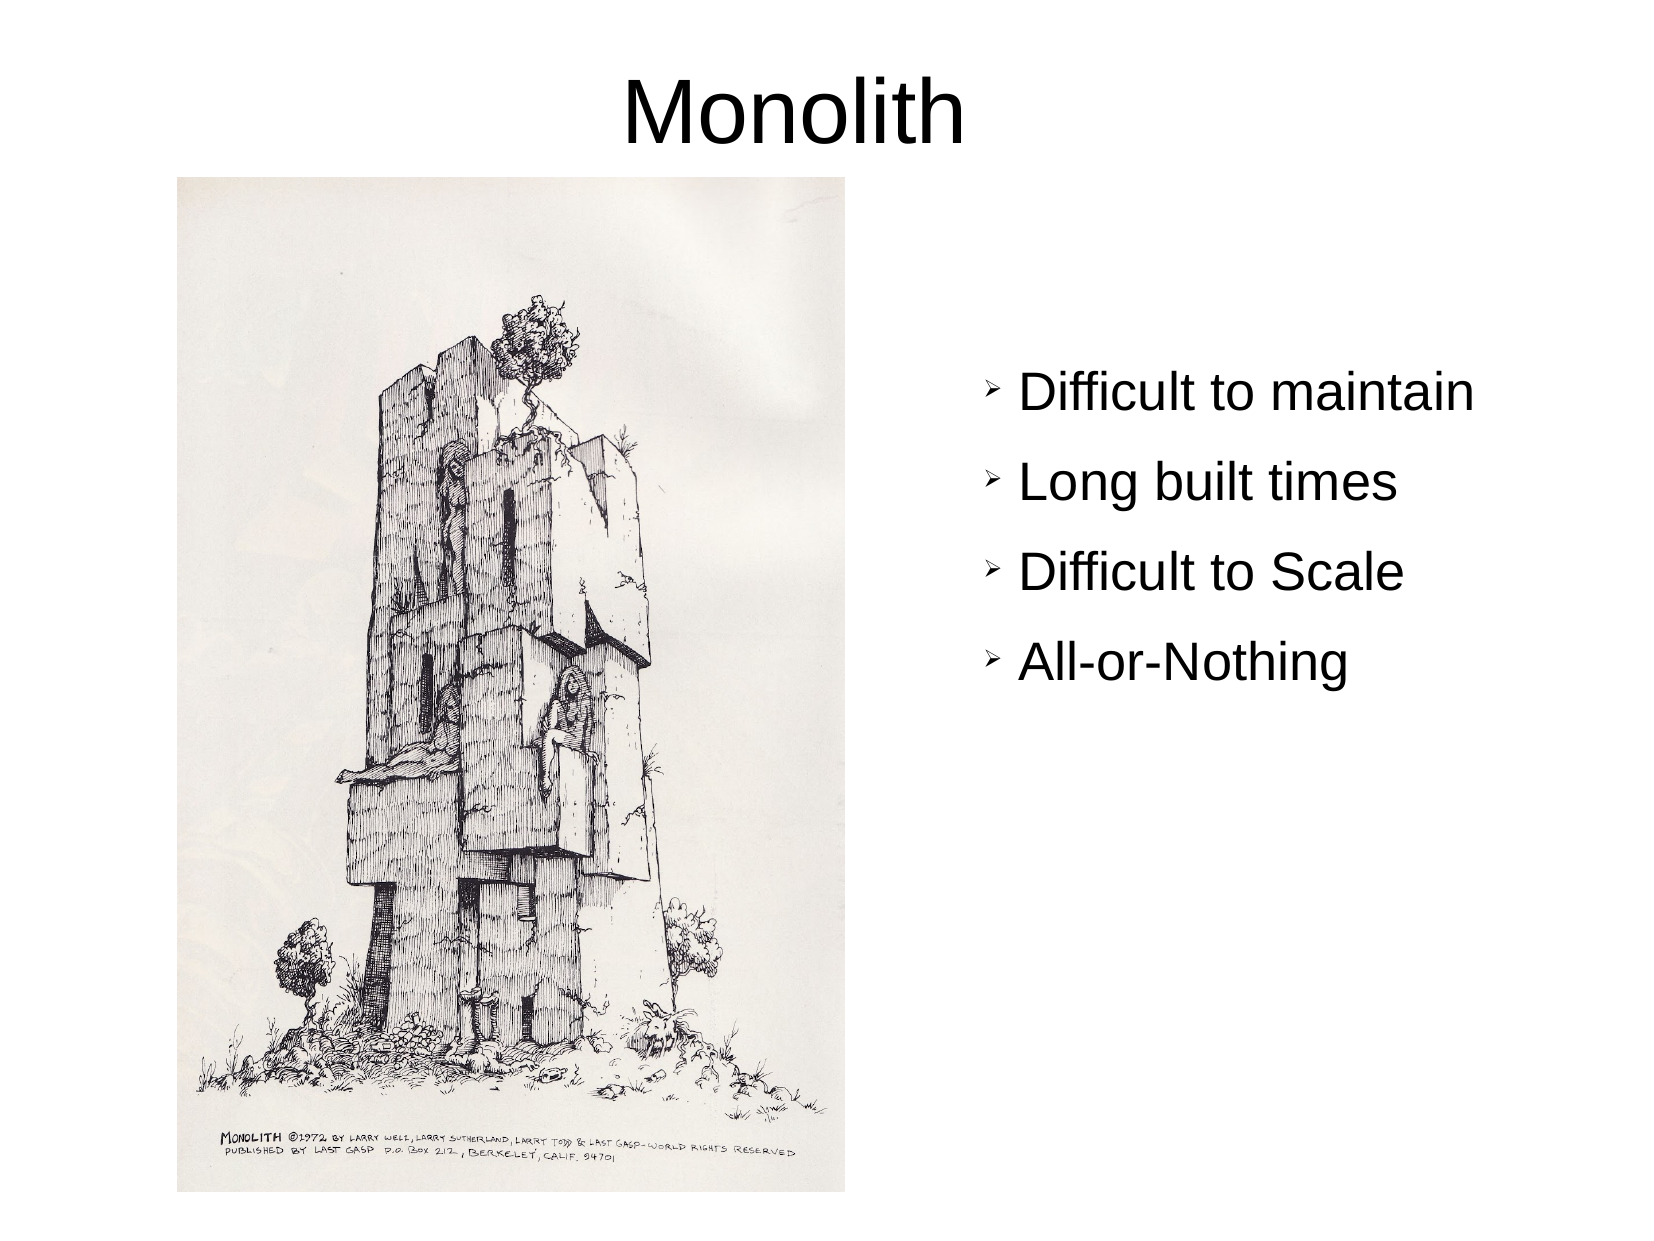

# Monolith
Difficult to maintain
Long built times
Difficult to Scale
All-or-Nothing